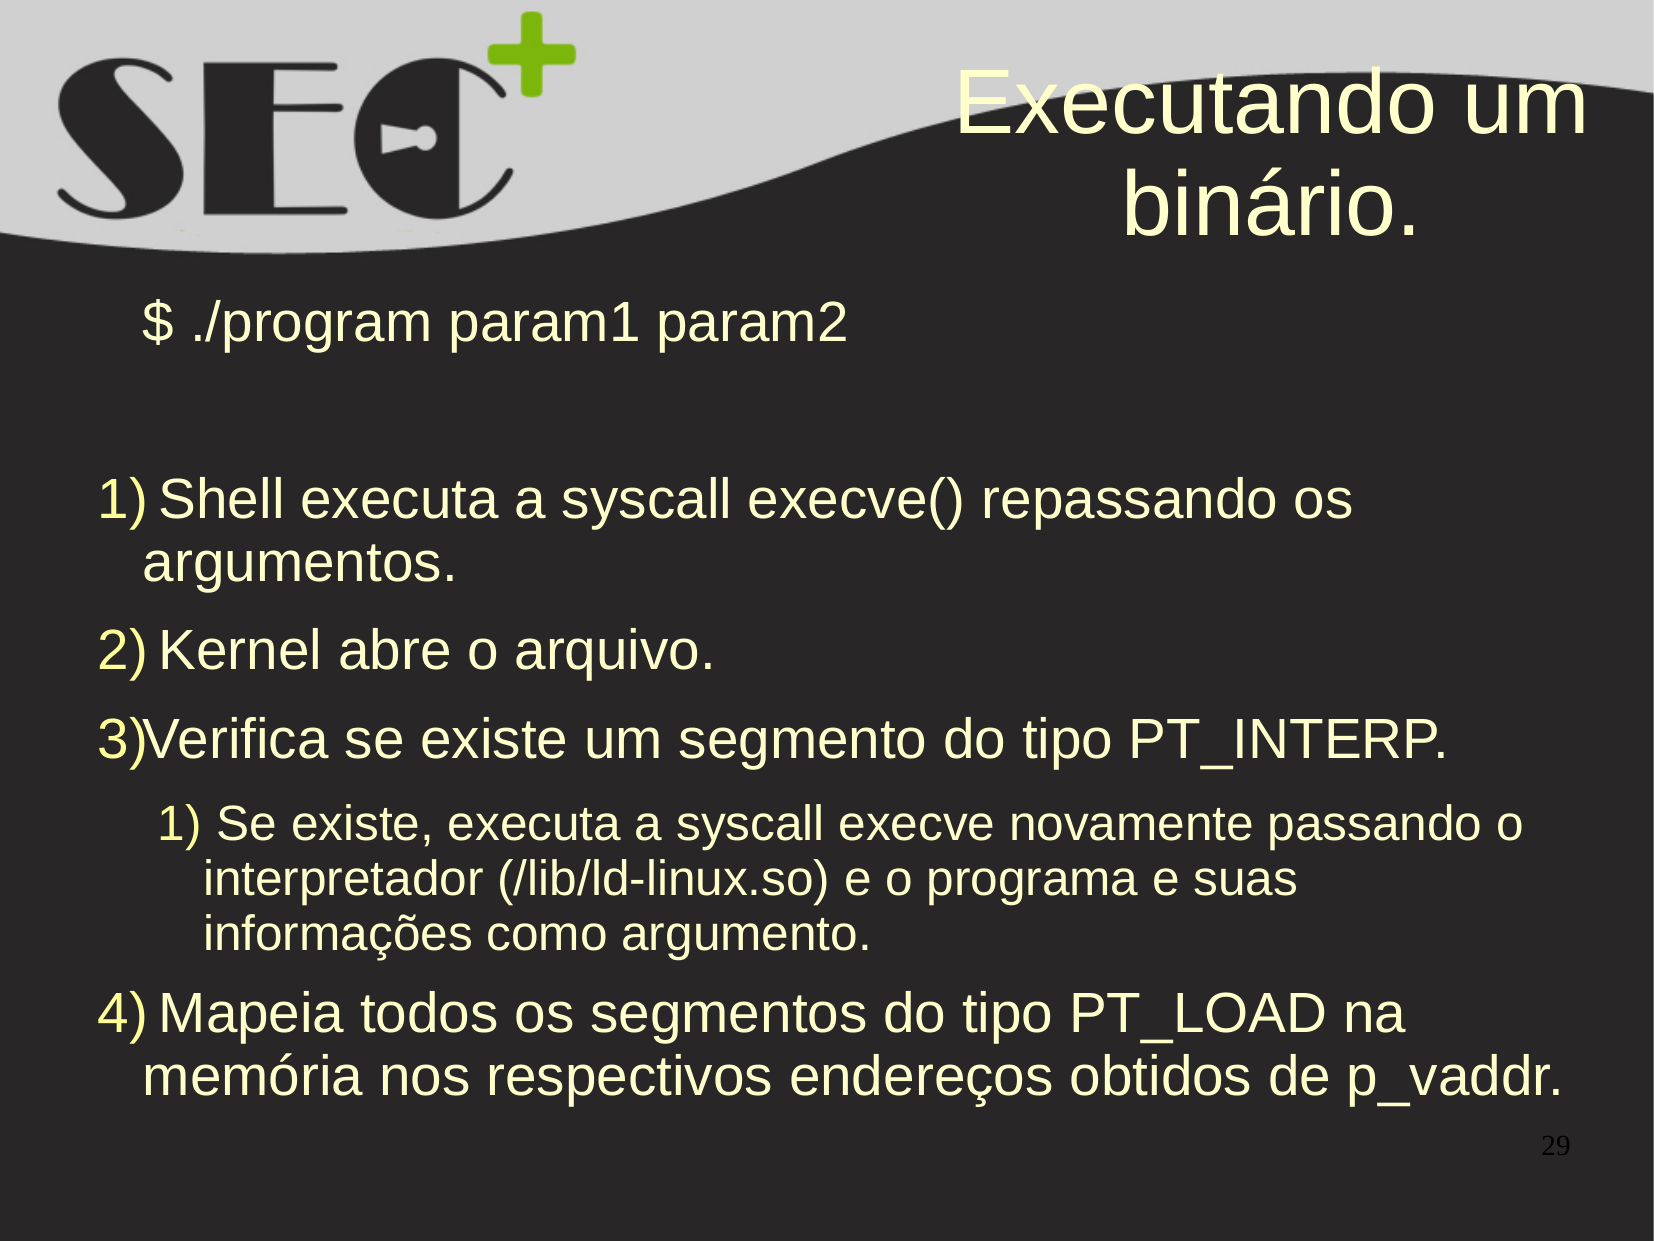

# Executando um binário.
$ ./program param1 param2
 Shell executa a syscall execve() repassando os argumentos.
 Kernel abre o arquivo.
Verifica se existe um segmento do tipo PT_INTERP.
 Se existe, executa a syscall execve novamente passando o interpretador (/lib/ld-linux.so) e o programa e suas informações como argumento.
 Mapeia todos os segmentos do tipo PT_LOAD na memória nos respectivos endereços obtidos de p_vaddr.
29